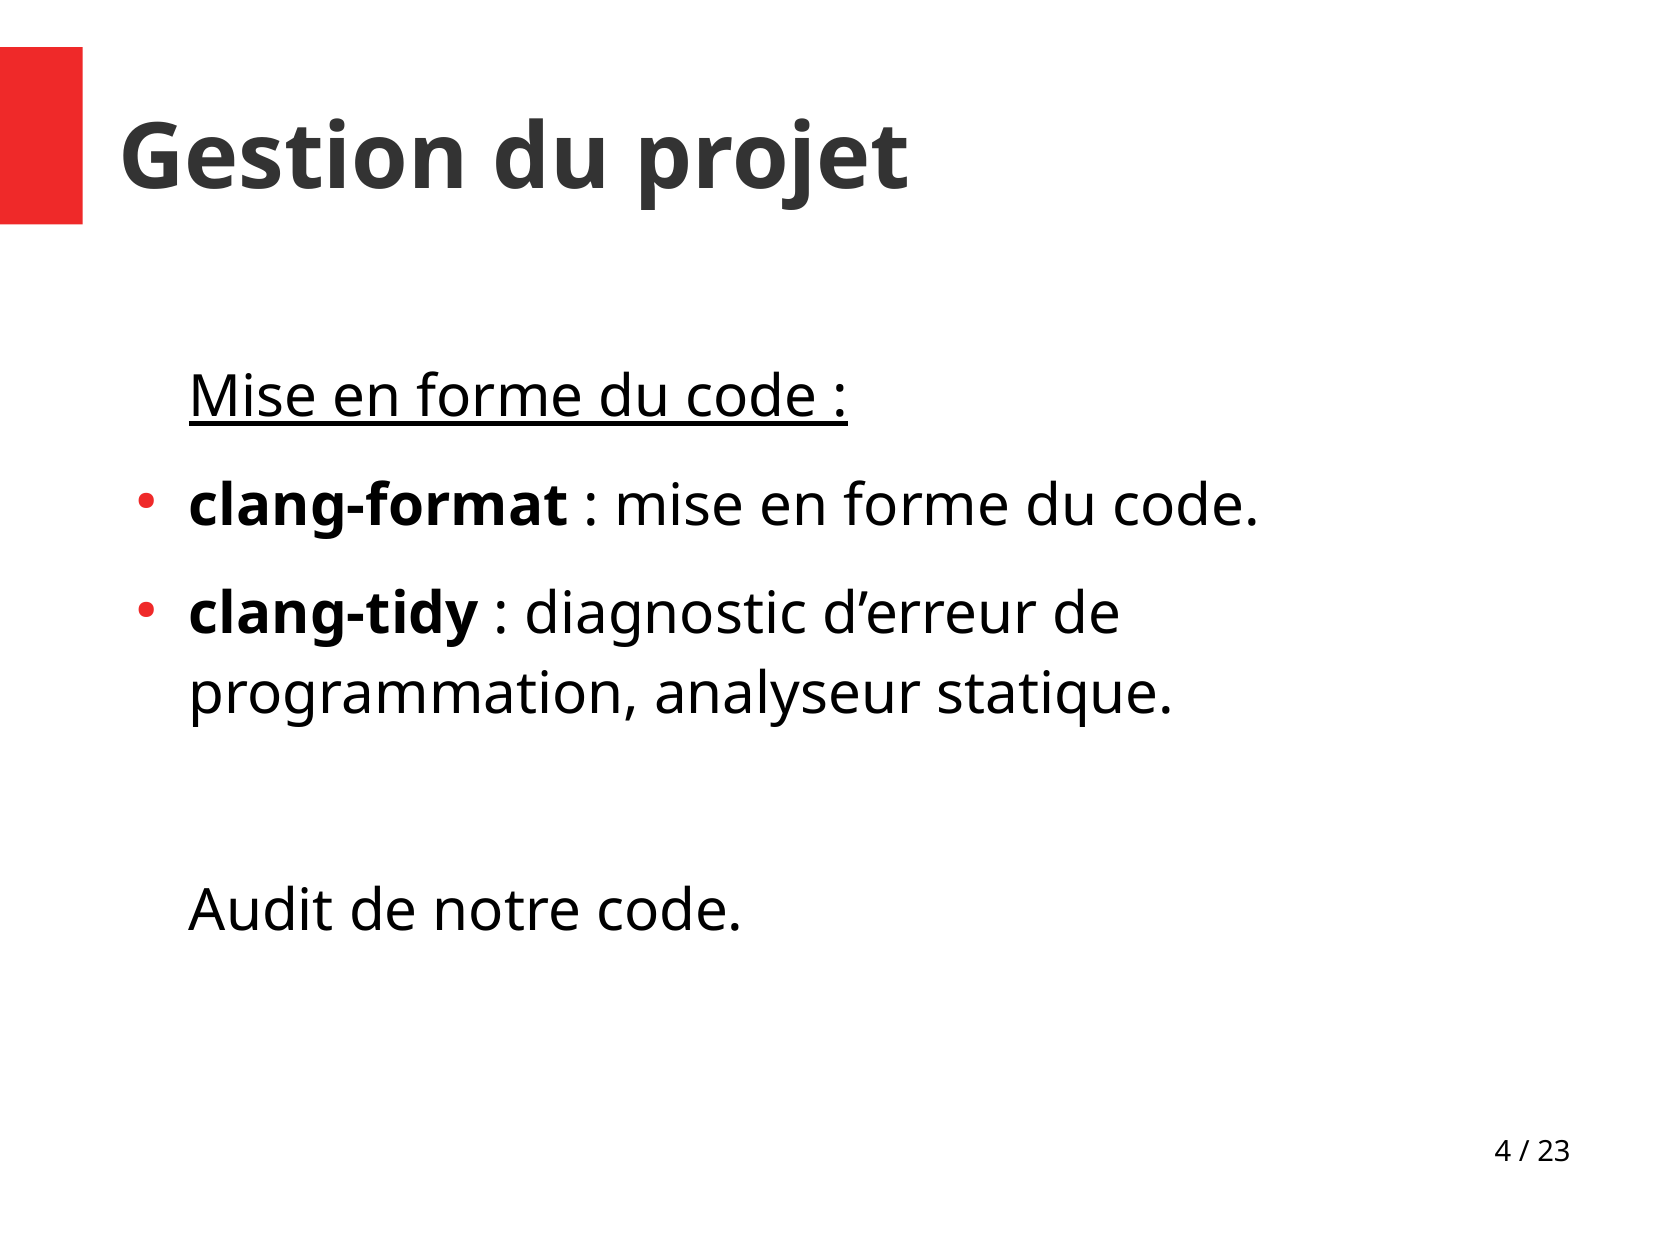

# Gestion du projet
Mise en forme du code :
clang-format : mise en forme du code.
clang-tidy : diagnostic d’erreur de programmation, analyseur statique.
Audit de notre code.
4